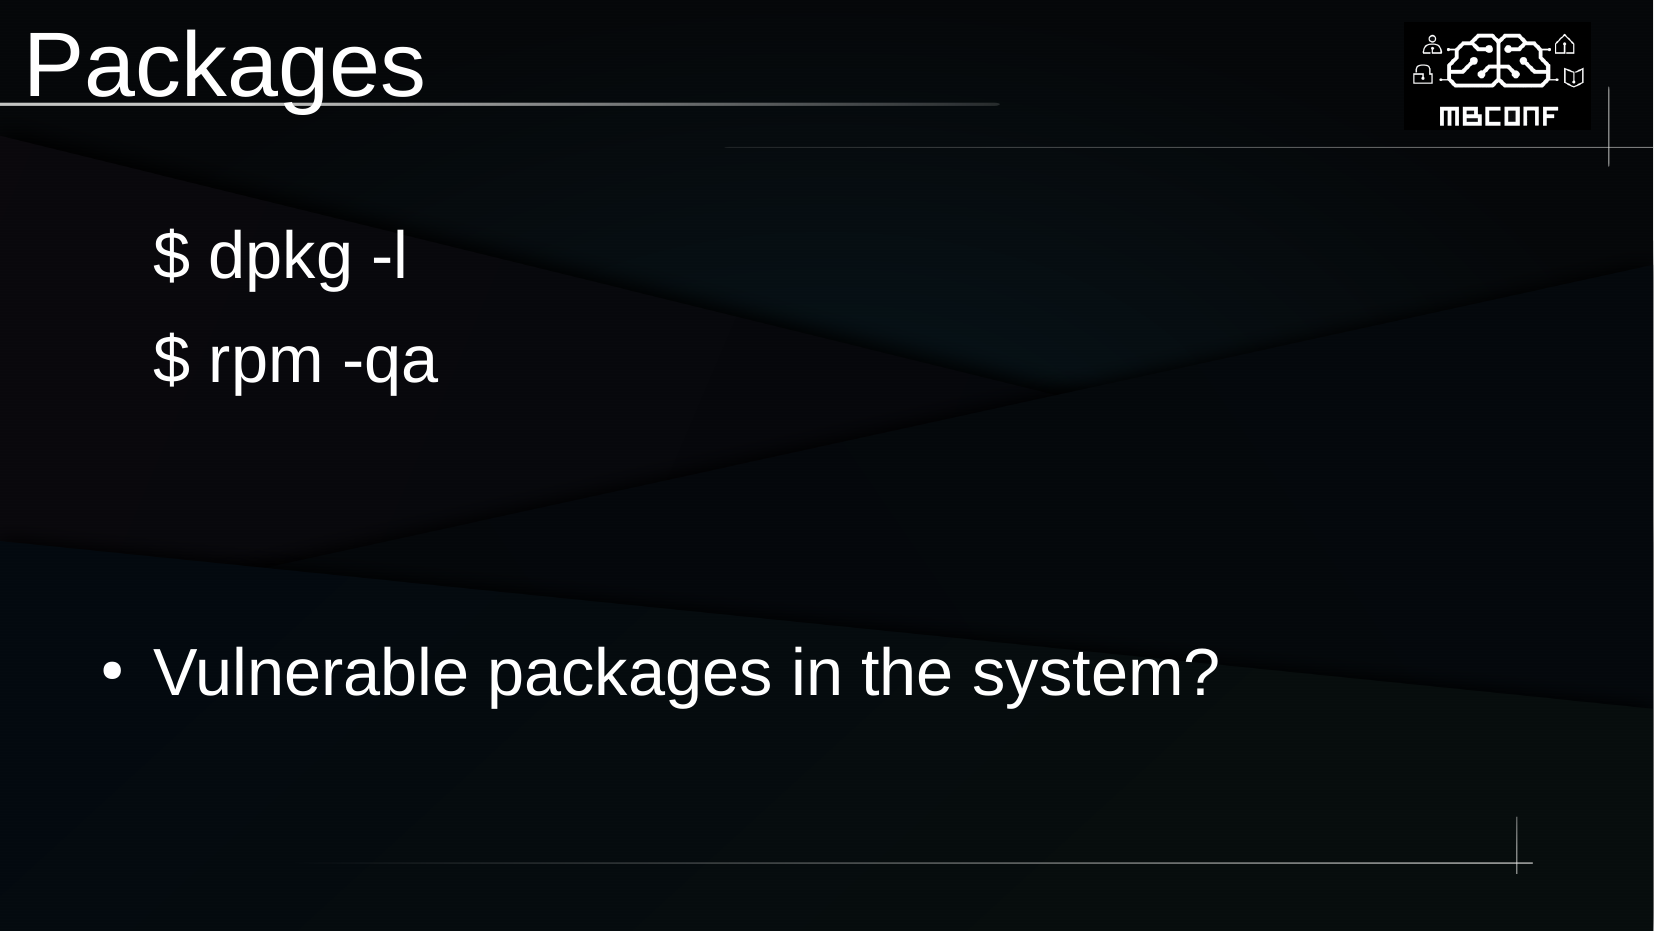

# Packages
$ dpkg -l
$ rpm -qa
Vulnerable packages in the system?